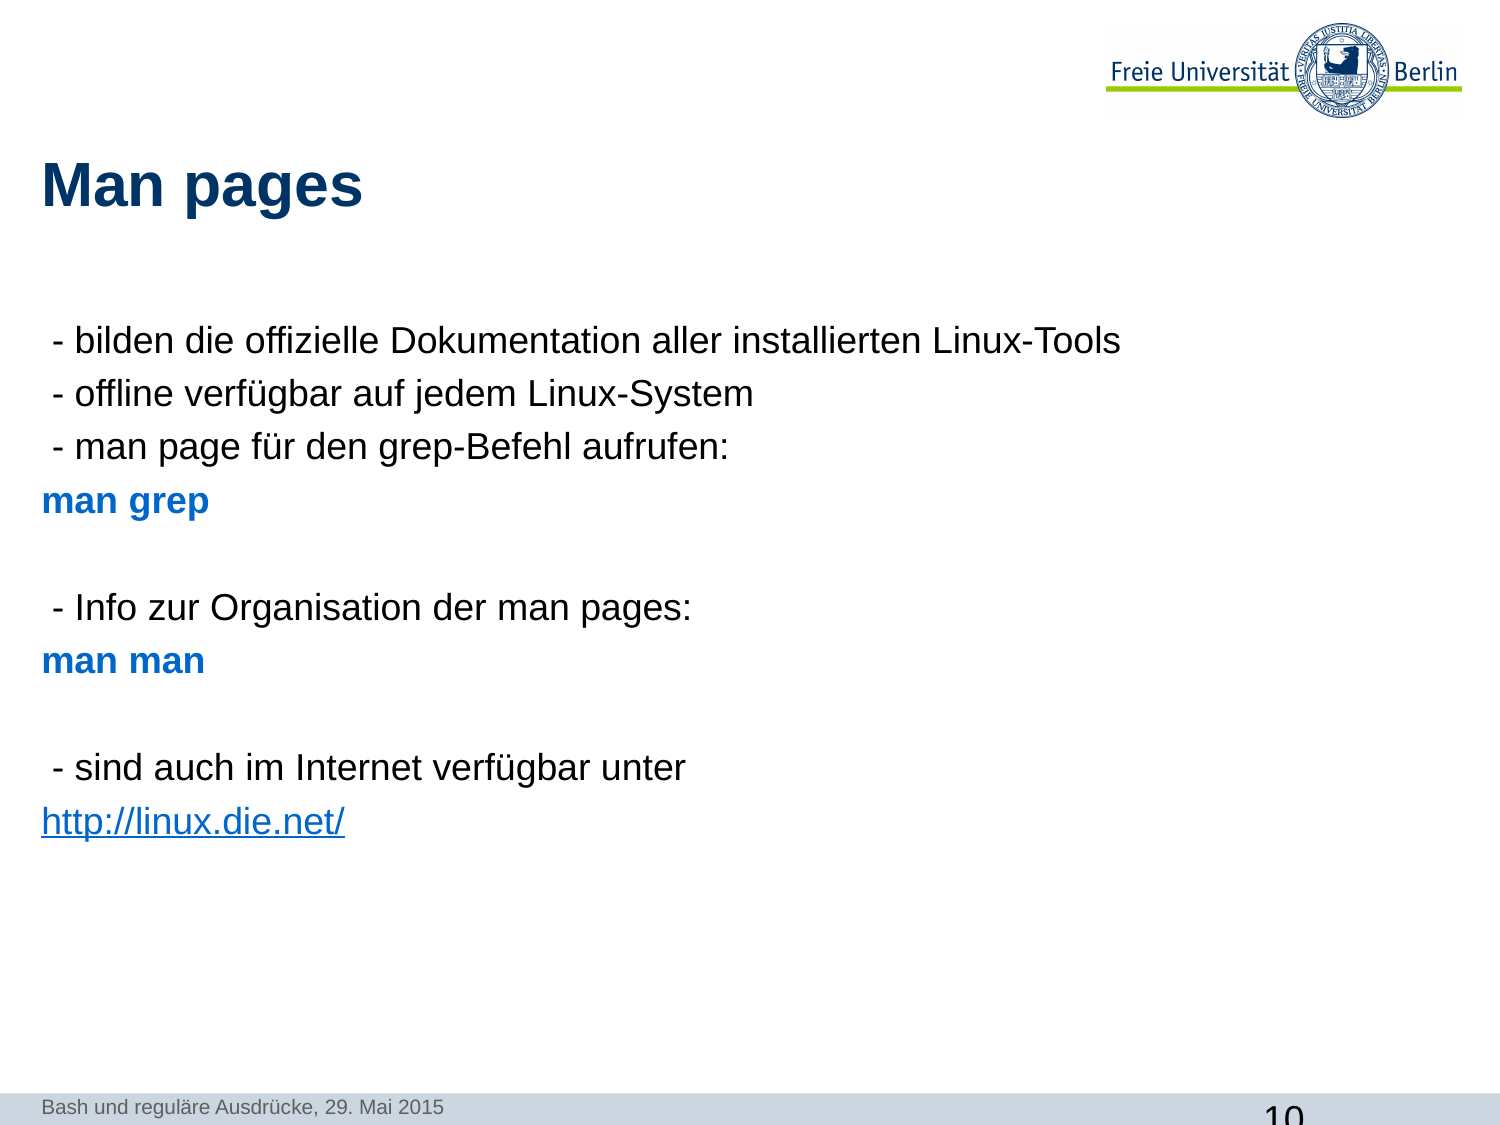

# Man pages
 - bilden die offizielle Dokumentation aller installierten Linux-Tools
 - offline verfügbar auf jedem Linux-System
 - man page für den grep-Befehl aufrufen:
man grep
 - Info zur Organisation der man pages:
man man
 - sind auch im Internet verfügbar unter
http://linux.die.net/